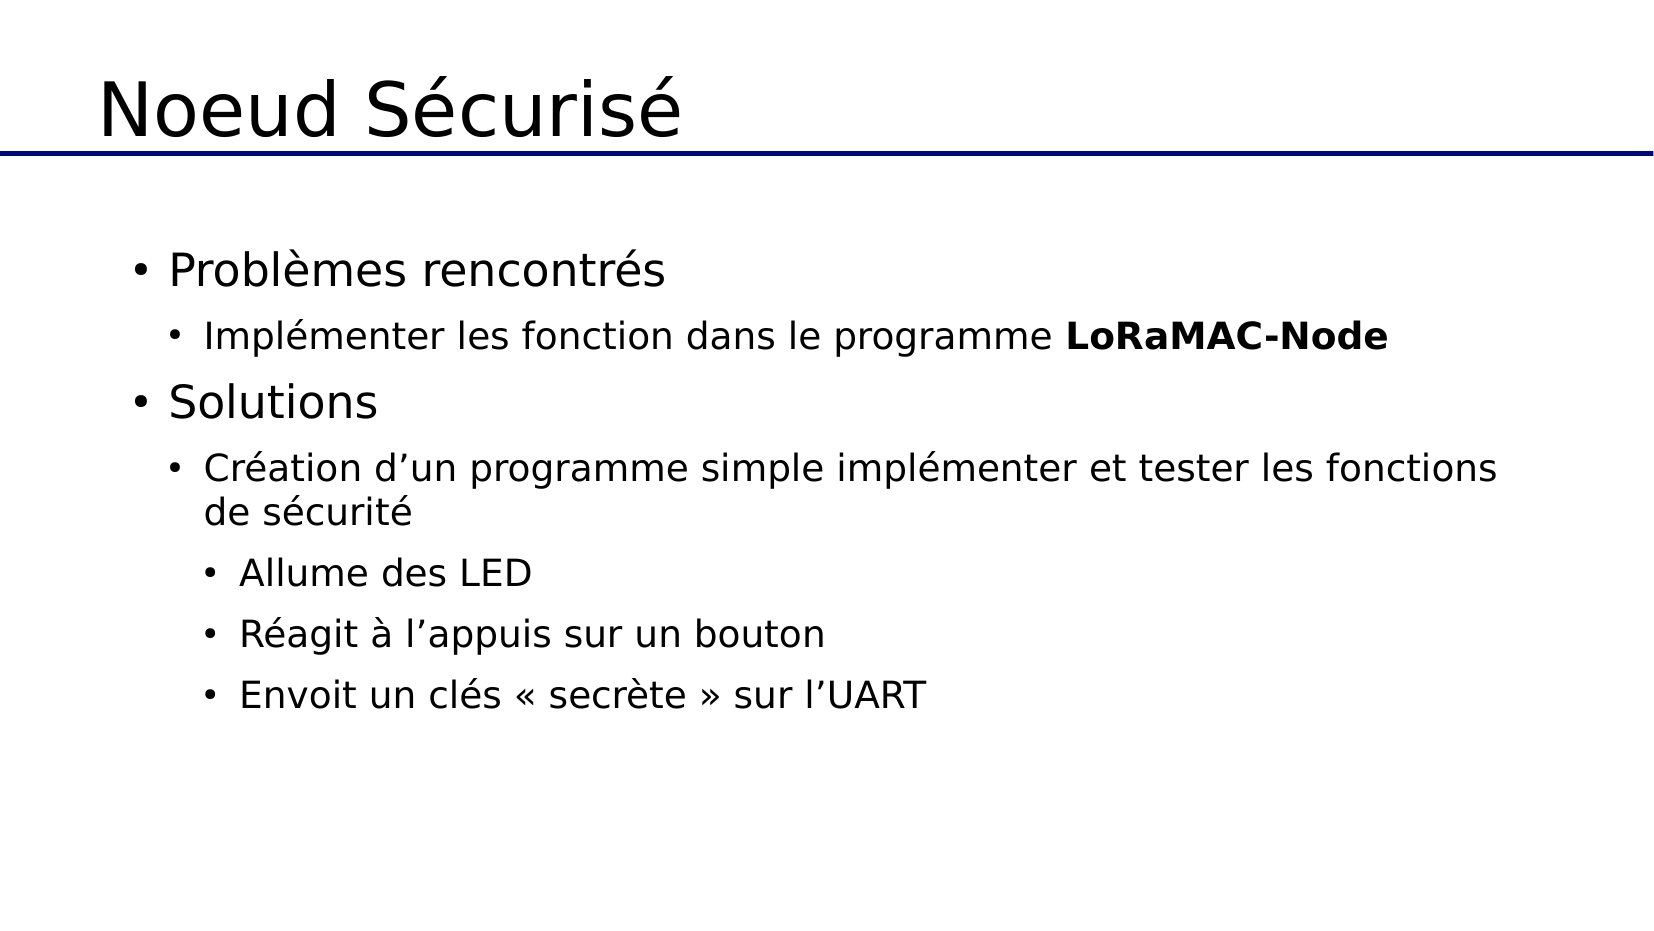

Noeud Sécurisé
Problèmes rencontrés
Implémenter les fonction dans le programme LoRaMAC-Node
Solutions
Création d’un programme simple implémenter et tester les fonctions de sécurité
Allume des LED
Réagit à l’appuis sur un bouton
Envoit un clés « secrète » sur l’UART